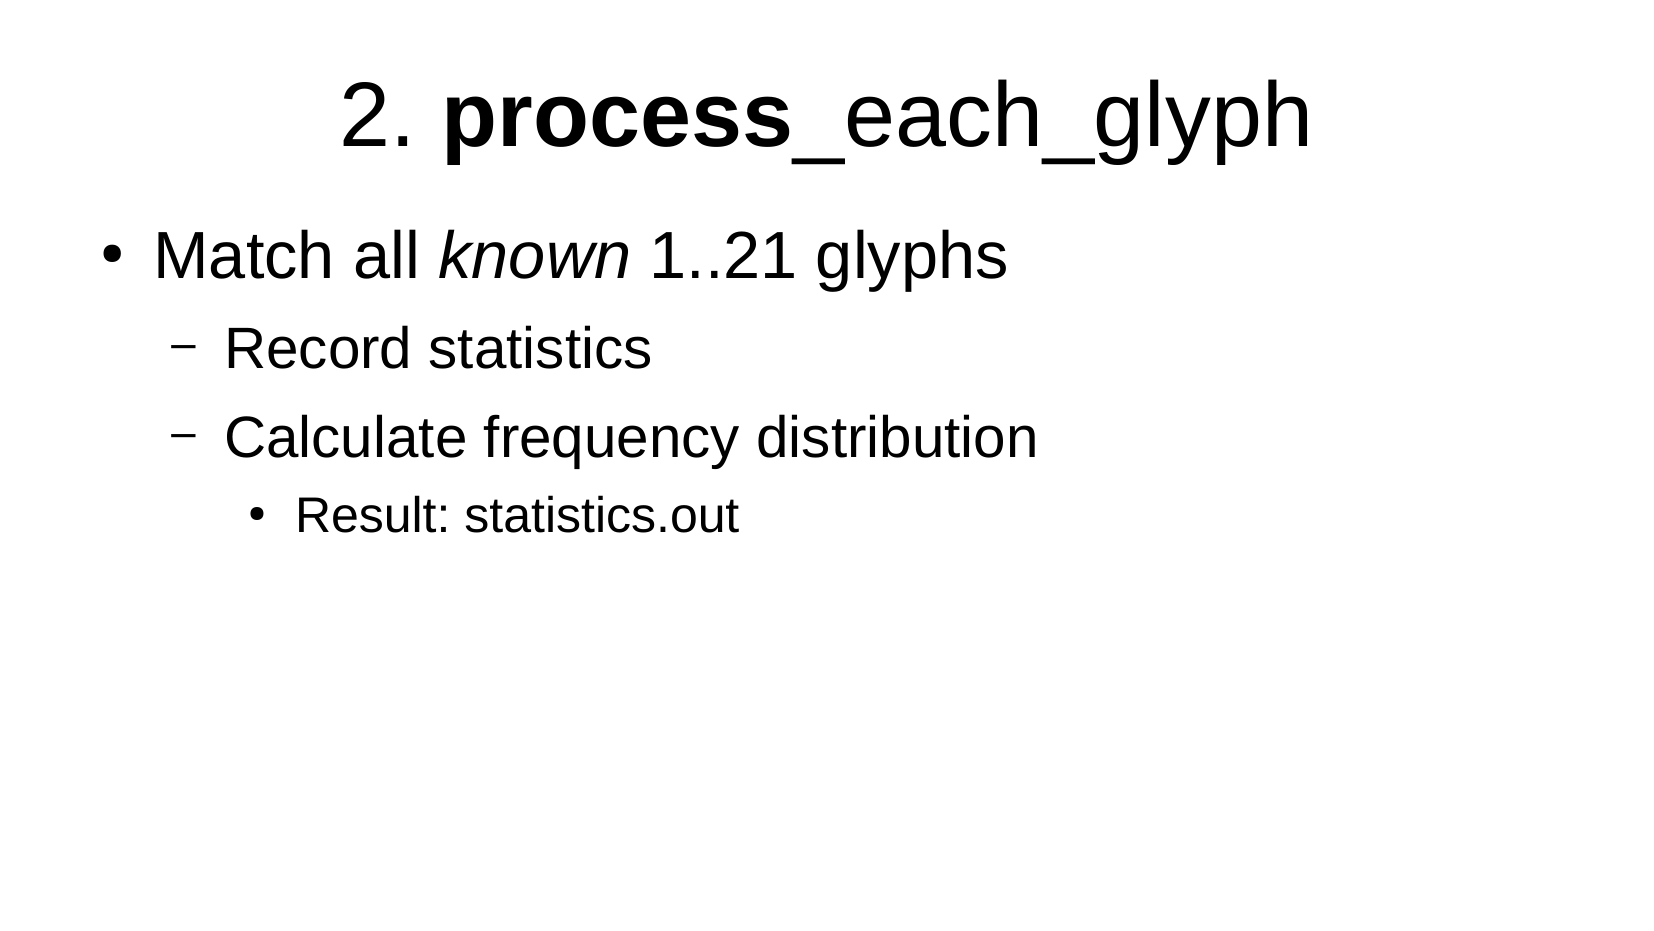

# 2. process_each_glyph
Match all known 1..21 glyphs
Record statistics
Calculate frequency distribution
Result: statistics.out